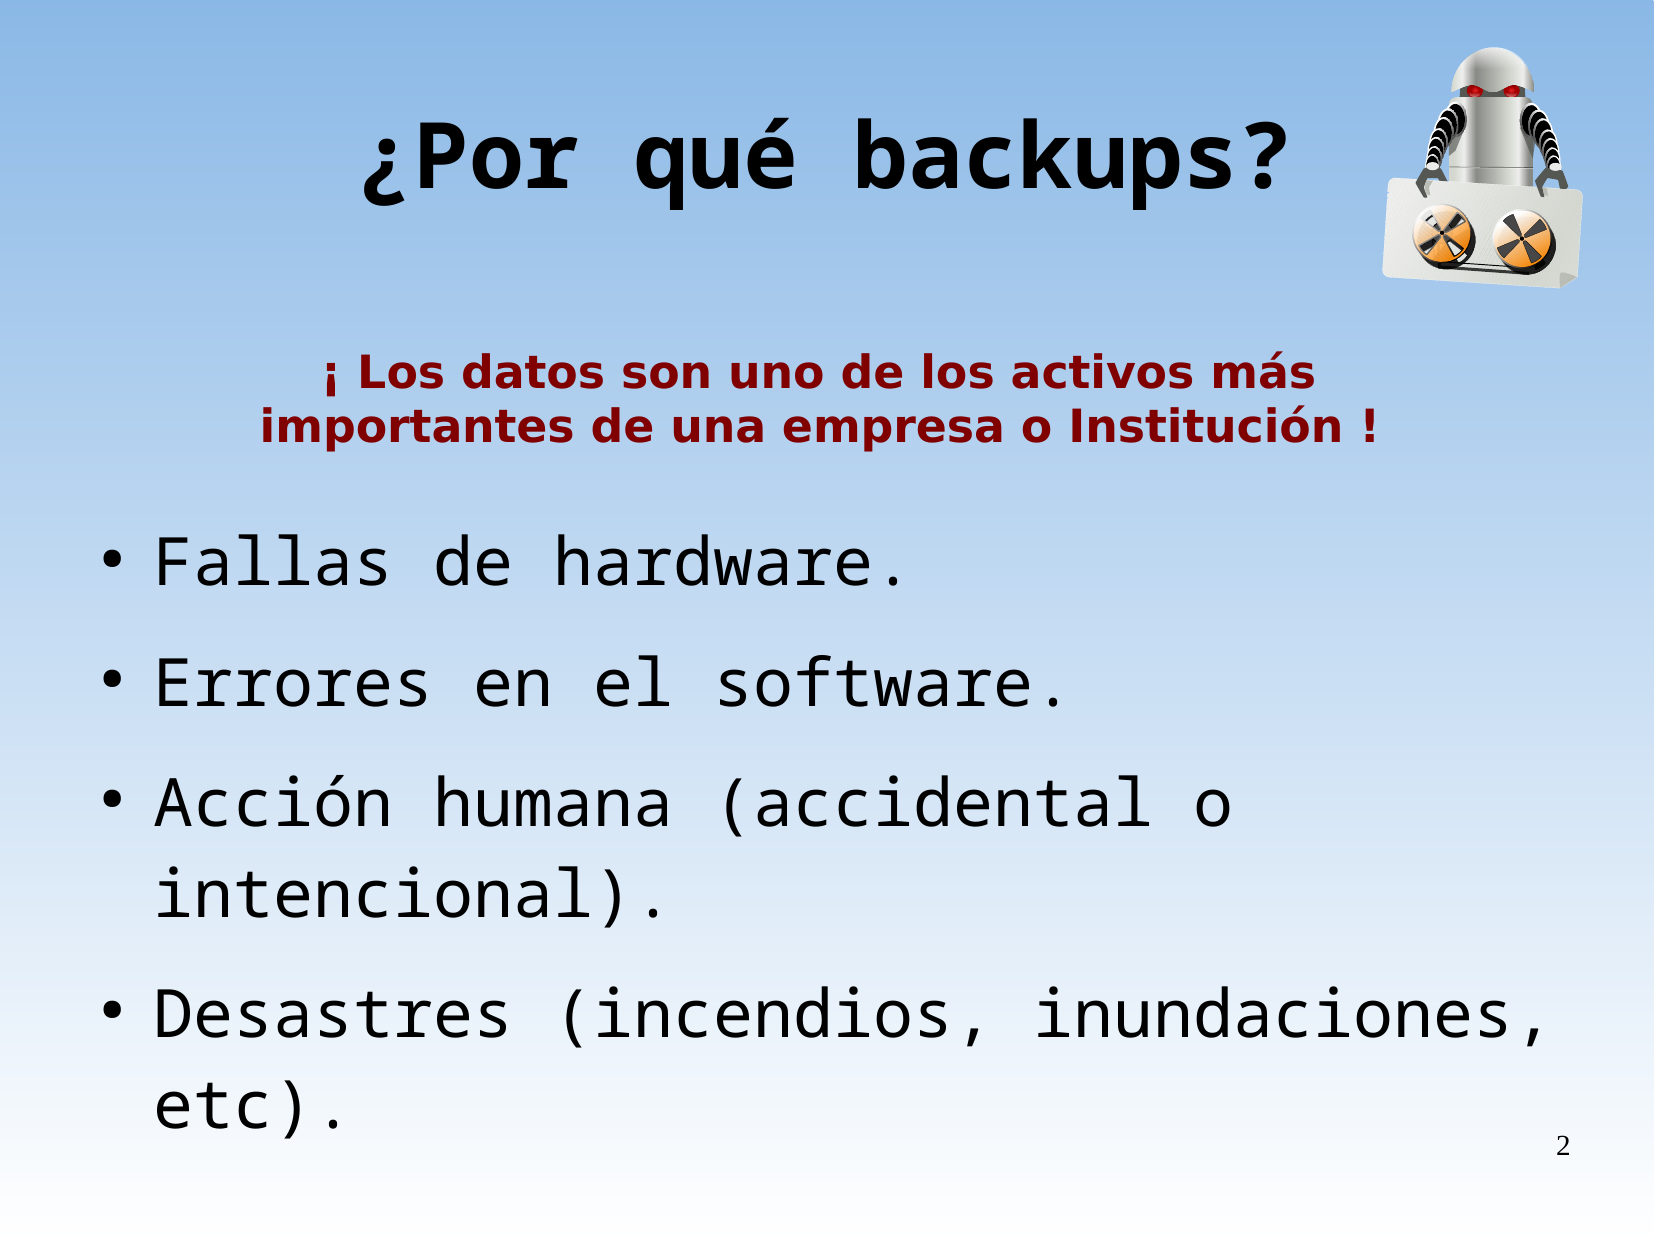

# ¿Por qué backups?
¡ Los datos son uno de los activos más
importantes de una empresa o Institución !
Fallas de hardware.
Errores en el software.
Acción humana (accidental o intencional).
Desastres (incendios, inundaciones, etc).
2